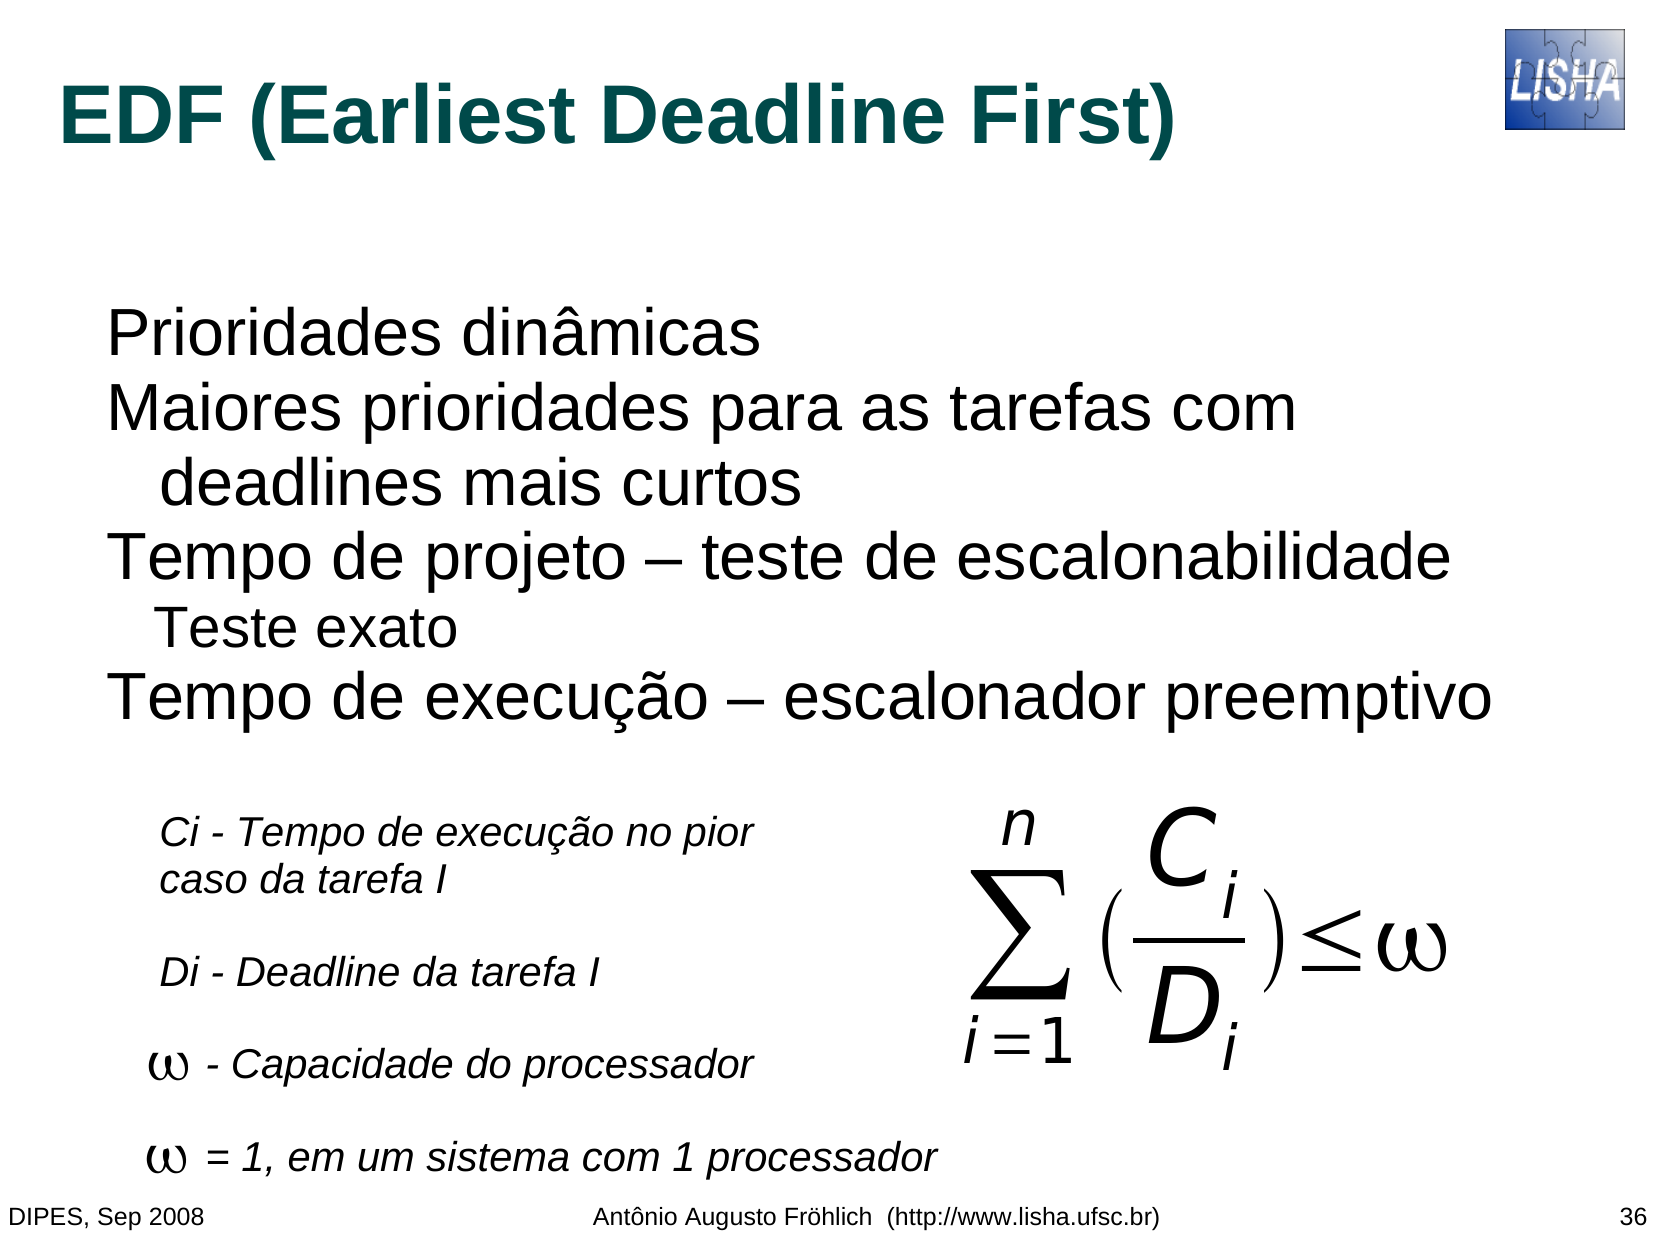

# EDF (Earliest Deadline First)
Prioridades dinâmicas
Maiores prioridades para as tarefas com deadlines mais curtos
Tempo de projeto – teste de escalonabilidade
Teste exato
Tempo de execução – escalonador preemptivo
Ci - Tempo de execução no pior
caso da tarefa I
Di - Deadline da tarefa I
 - Capacidade do processador
 = 1, em um sistema com 1 processador